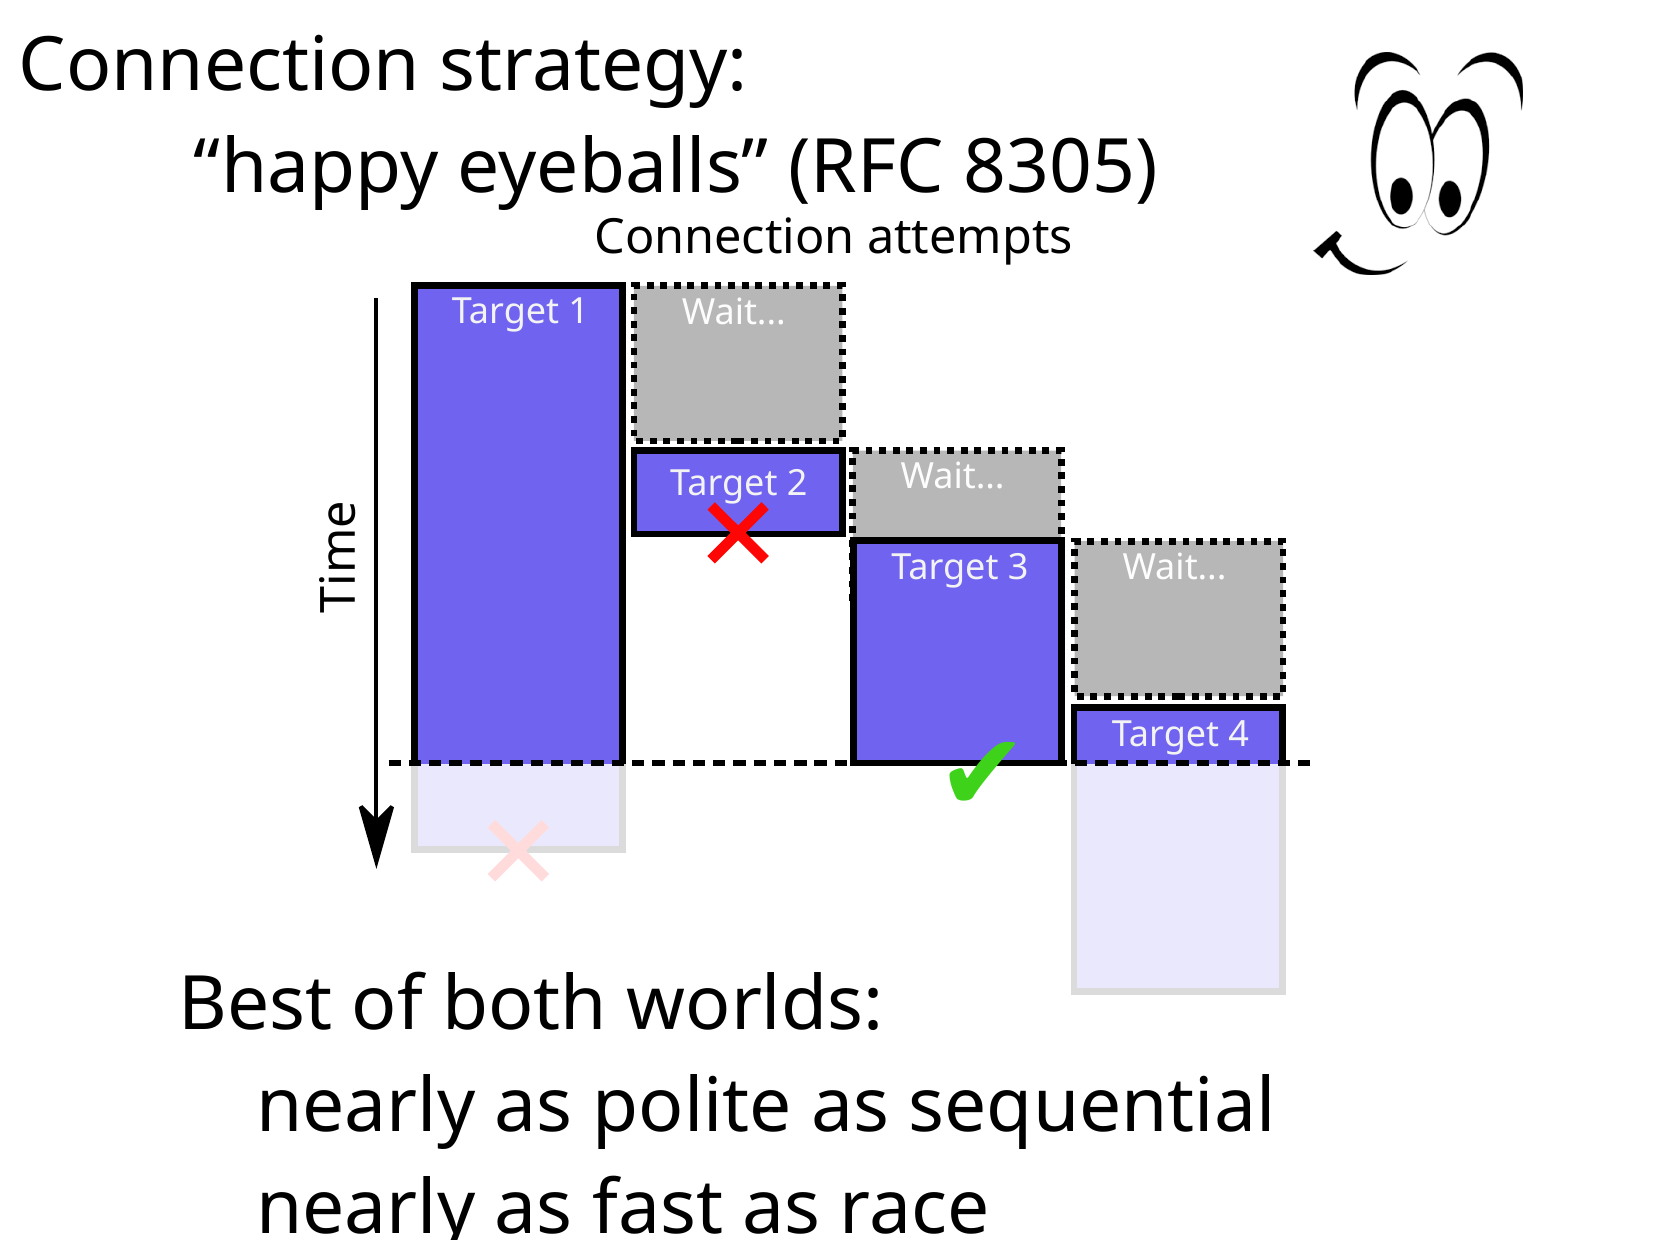

Connection strategy:
 “happy eyeballs” (RFC 8305)
Best of both worlds:
 nearly as polite as sequential
 nearly as fast as race